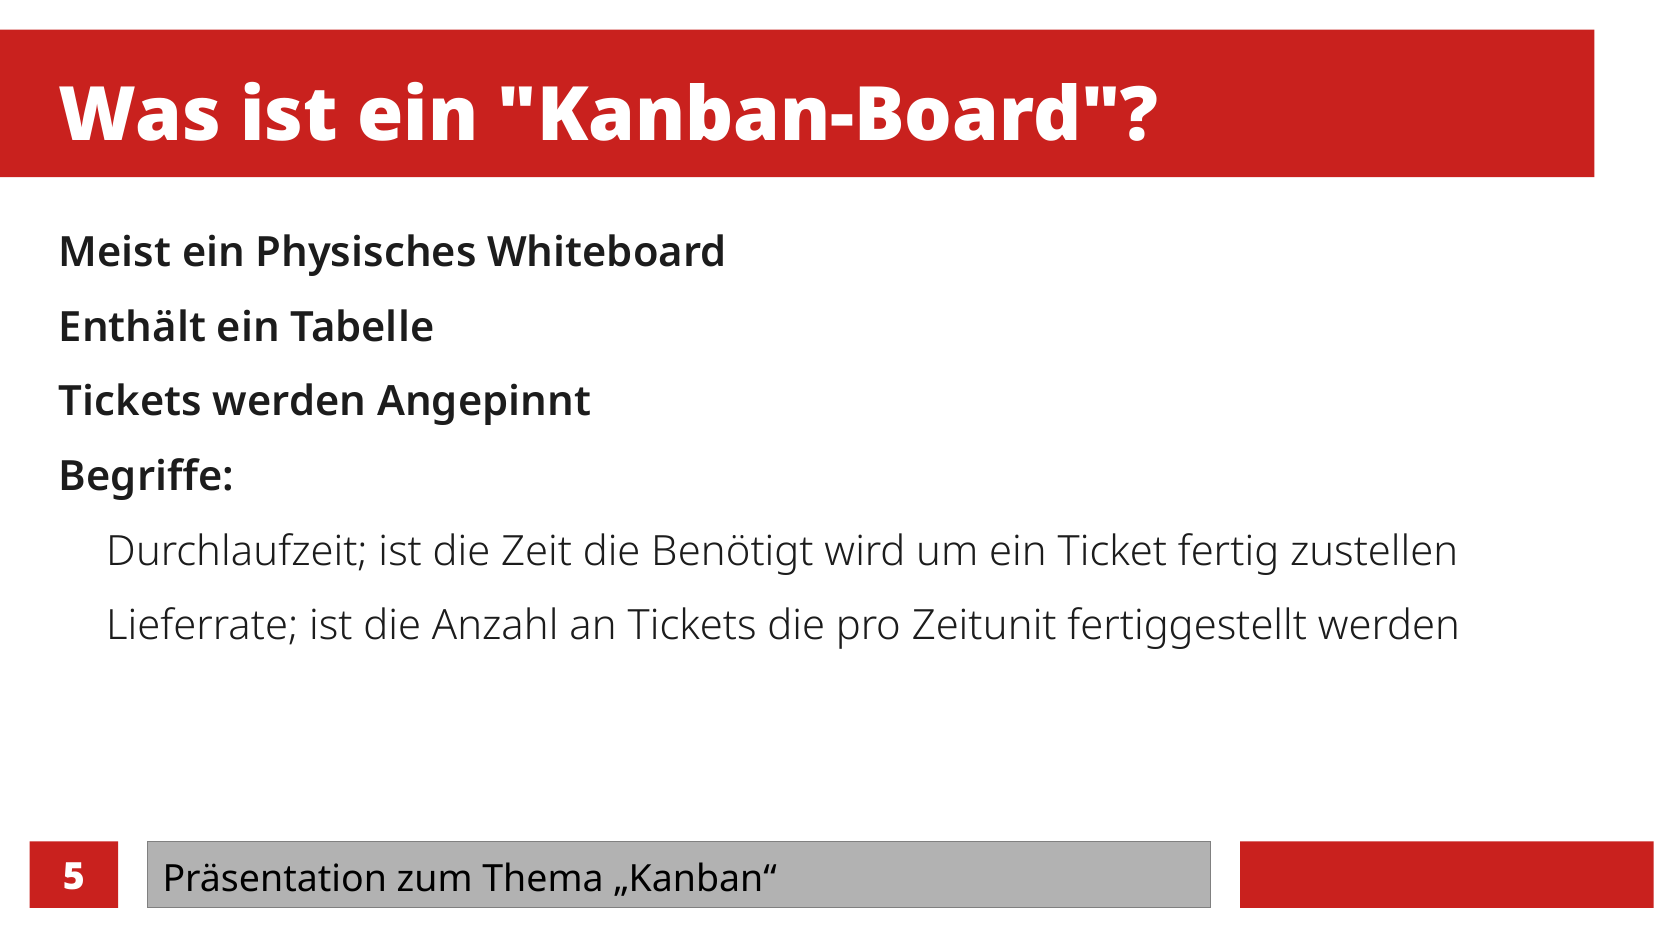

# Was ist ein "Kanban-Board"?
Meist ein Physisches Whiteboard
Enthält ein Tabelle
Tickets werden Angepinnt
Begriffe:
Durchlaufzeit; ist die Zeit die Benötigt wird um ein Ticket fertig zustellen
Lieferrate; ist die Anzahl an Tickets die pro Zeitunit fertiggestellt werden
5
Präsentation zum Thema „Kanban“